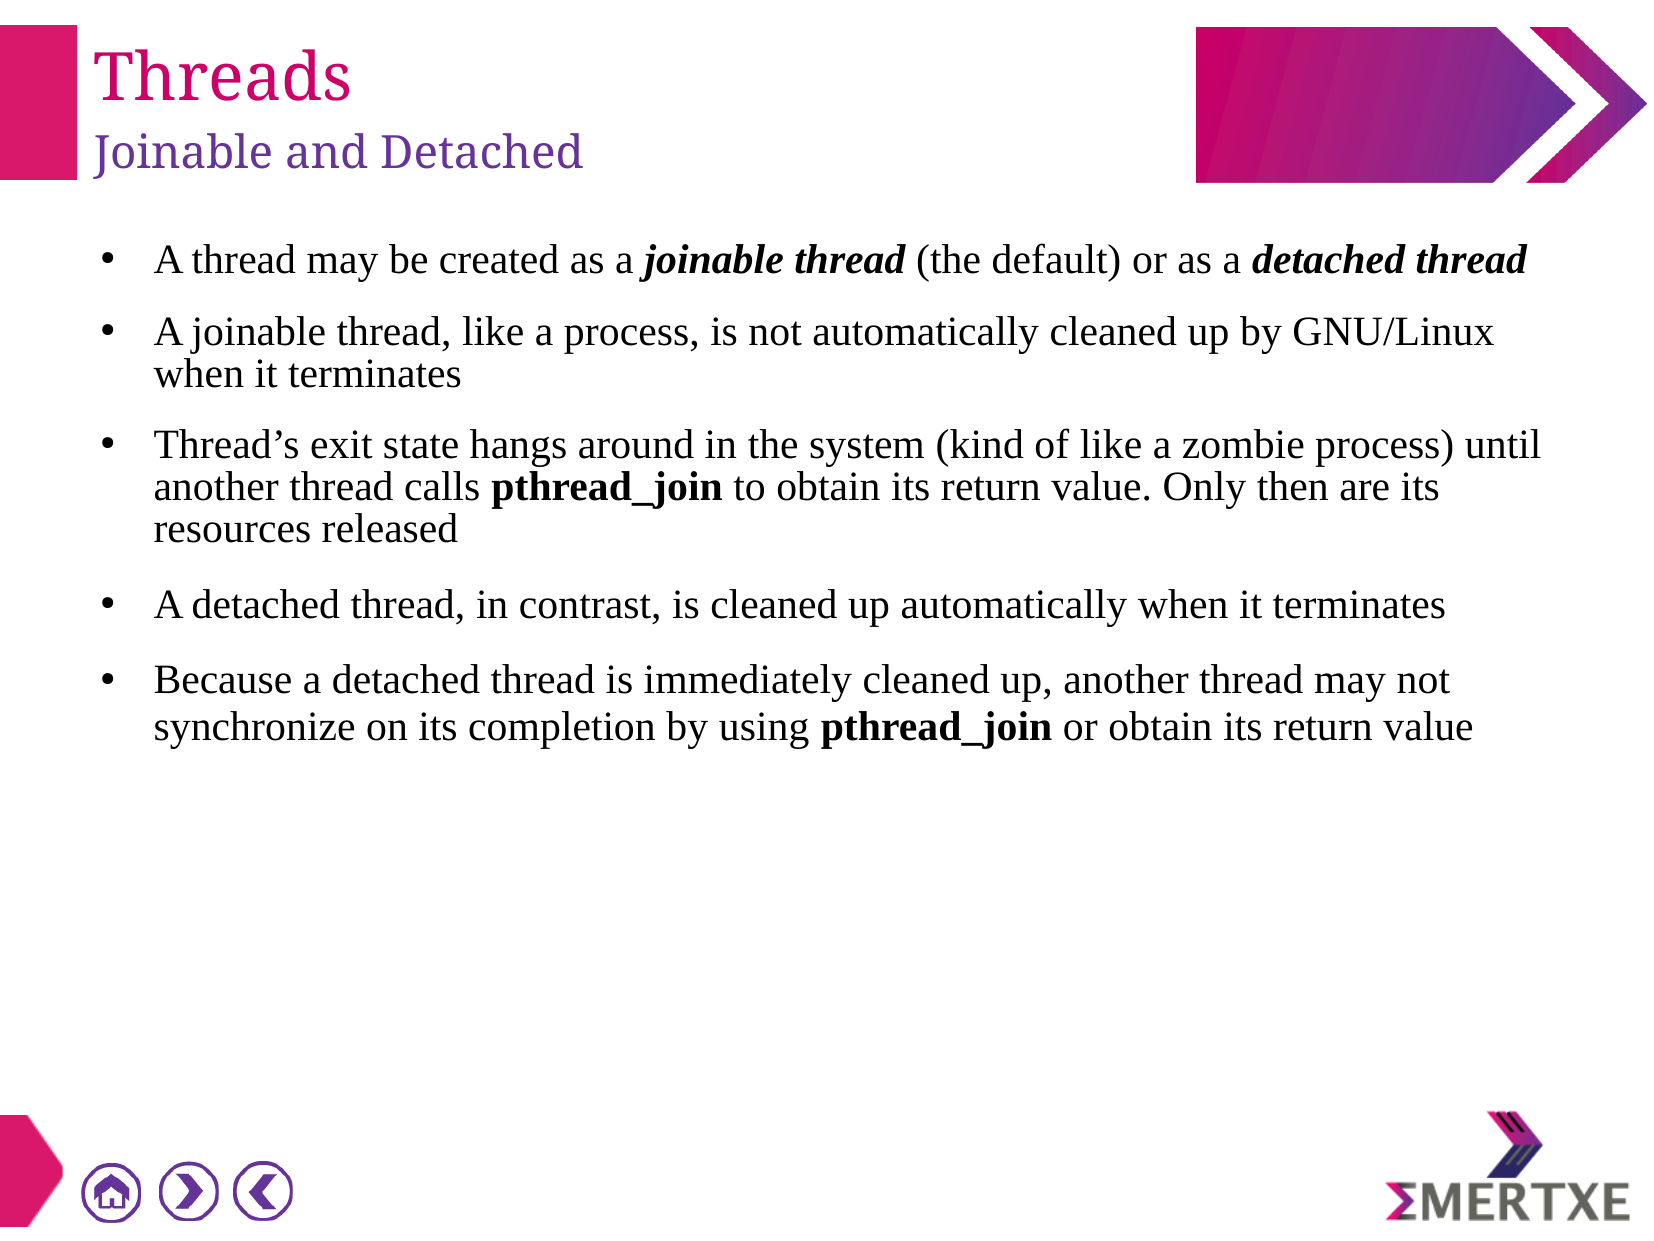

# Threads Joinable and Detached
A thread may be created as a joinable thread (the default) or as a detached thread
A joinable thread, like a process, is not automatically cleaned up by GNU/Linux when it terminates
Thread’s exit state hangs around in the system (kind of like a zombie process) until another thread calls pthread_join to obtain its return value. Only then are its resources released
A detached thread, in contrast, is cleaned up automatically when it terminates
Because a detached thread is immediately cleaned up, another thread may not synchronize on its completion by using pthread_join or obtain its return value